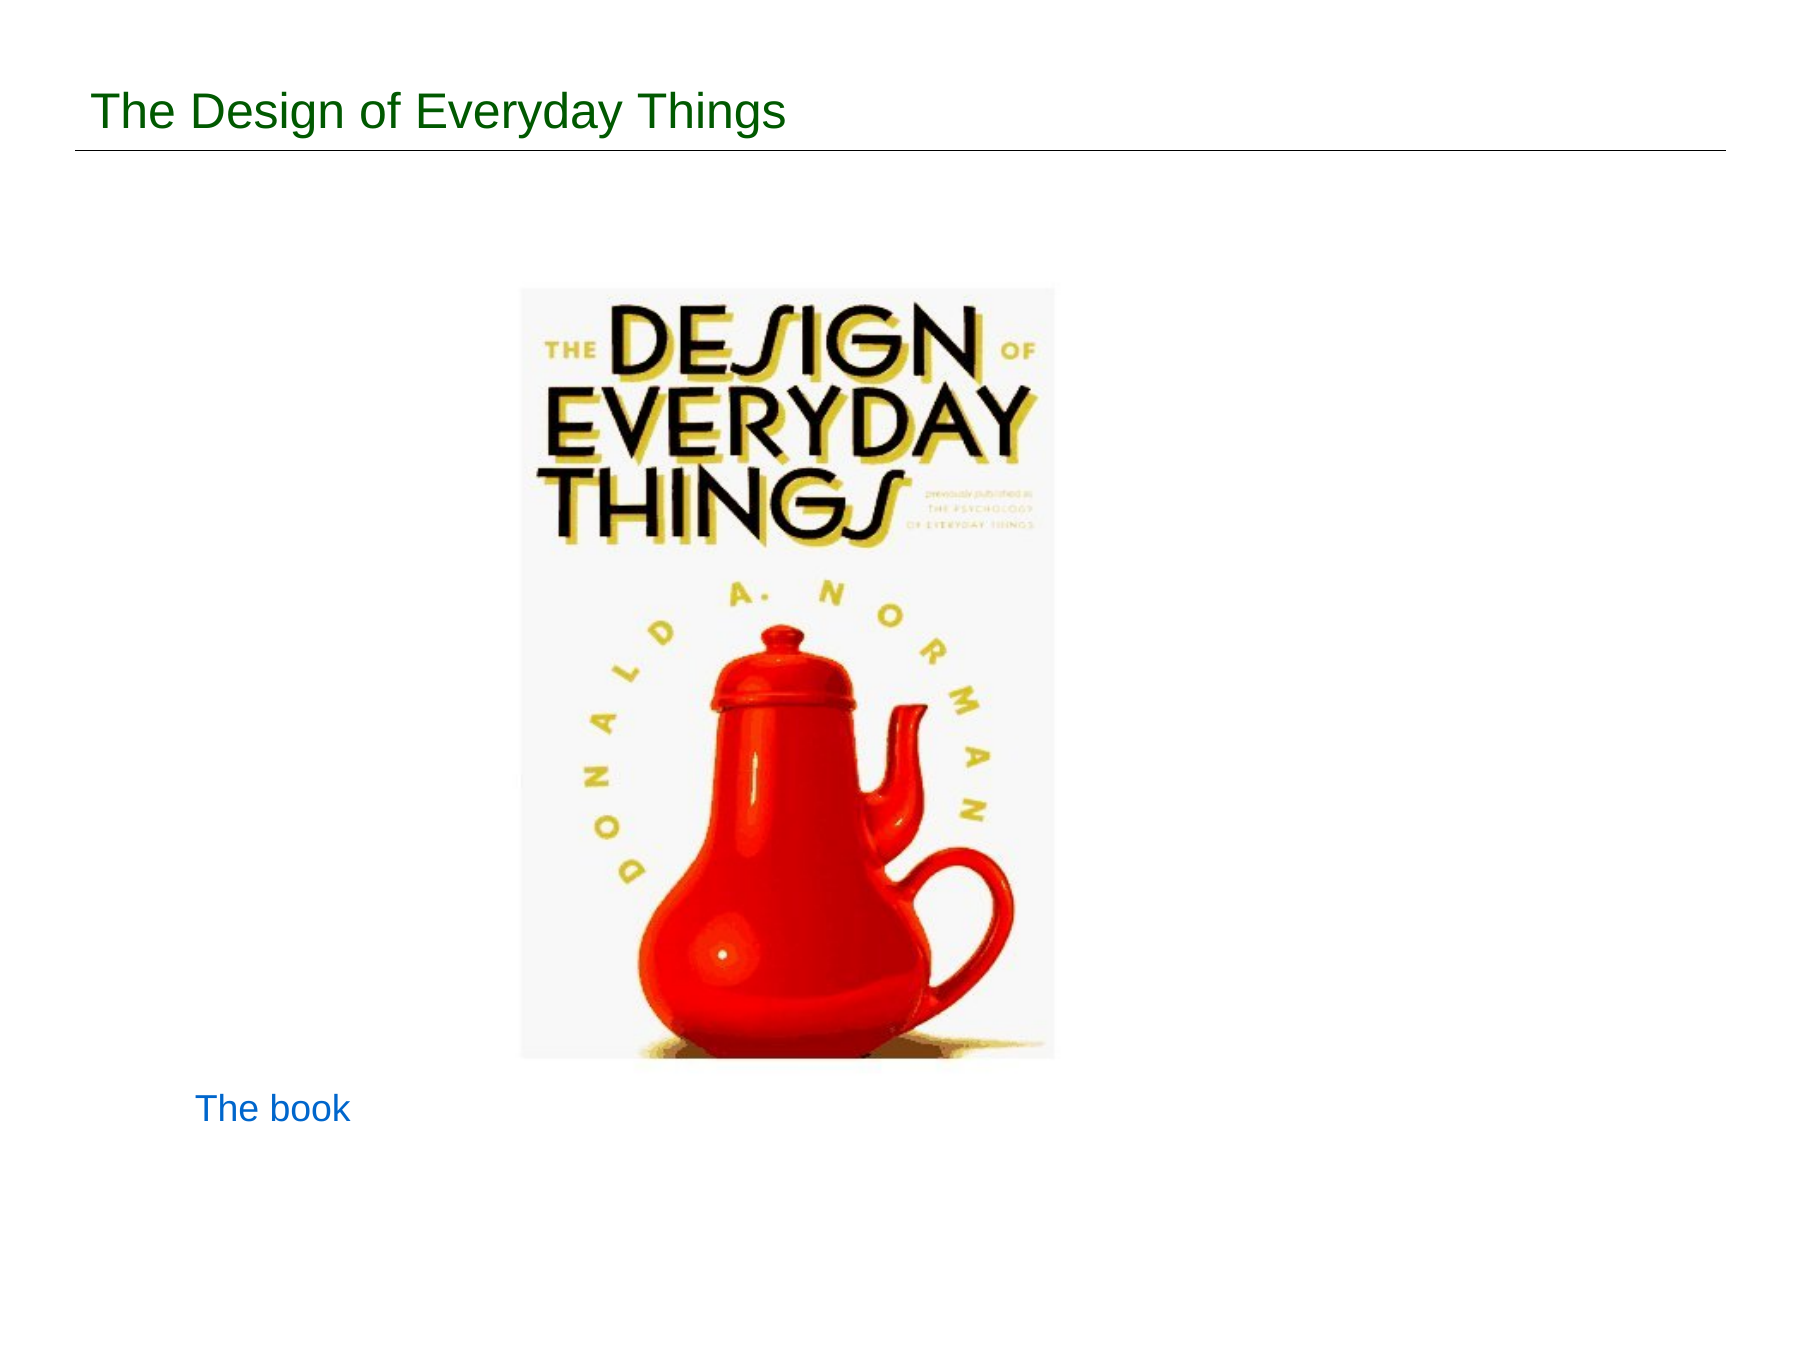

# The Design of Everyday Things
The book